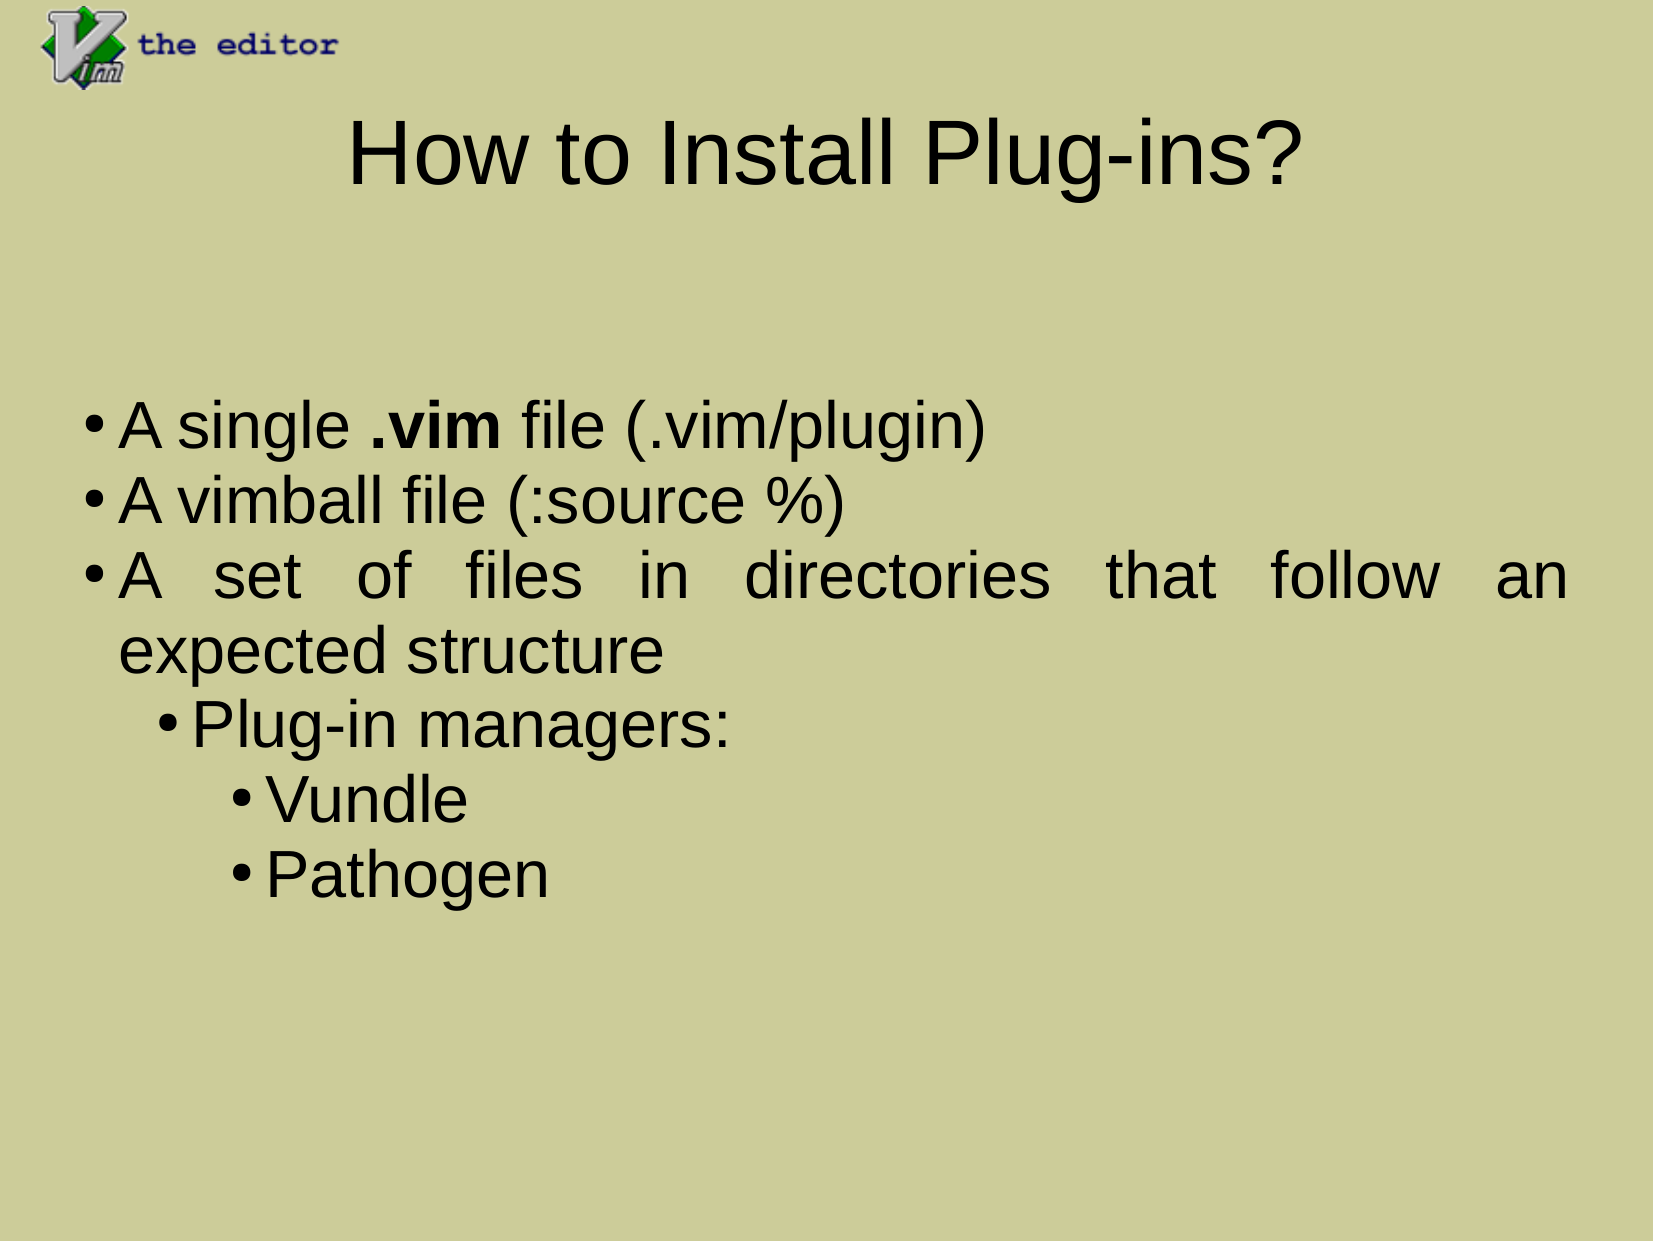

# How to Install Plug-ins?
A single .vim file (.vim/plugin)
A vimball file (:source %)
A set of files in directories that follow an expected structure
Plug-in managers:
Vundle
Pathogen